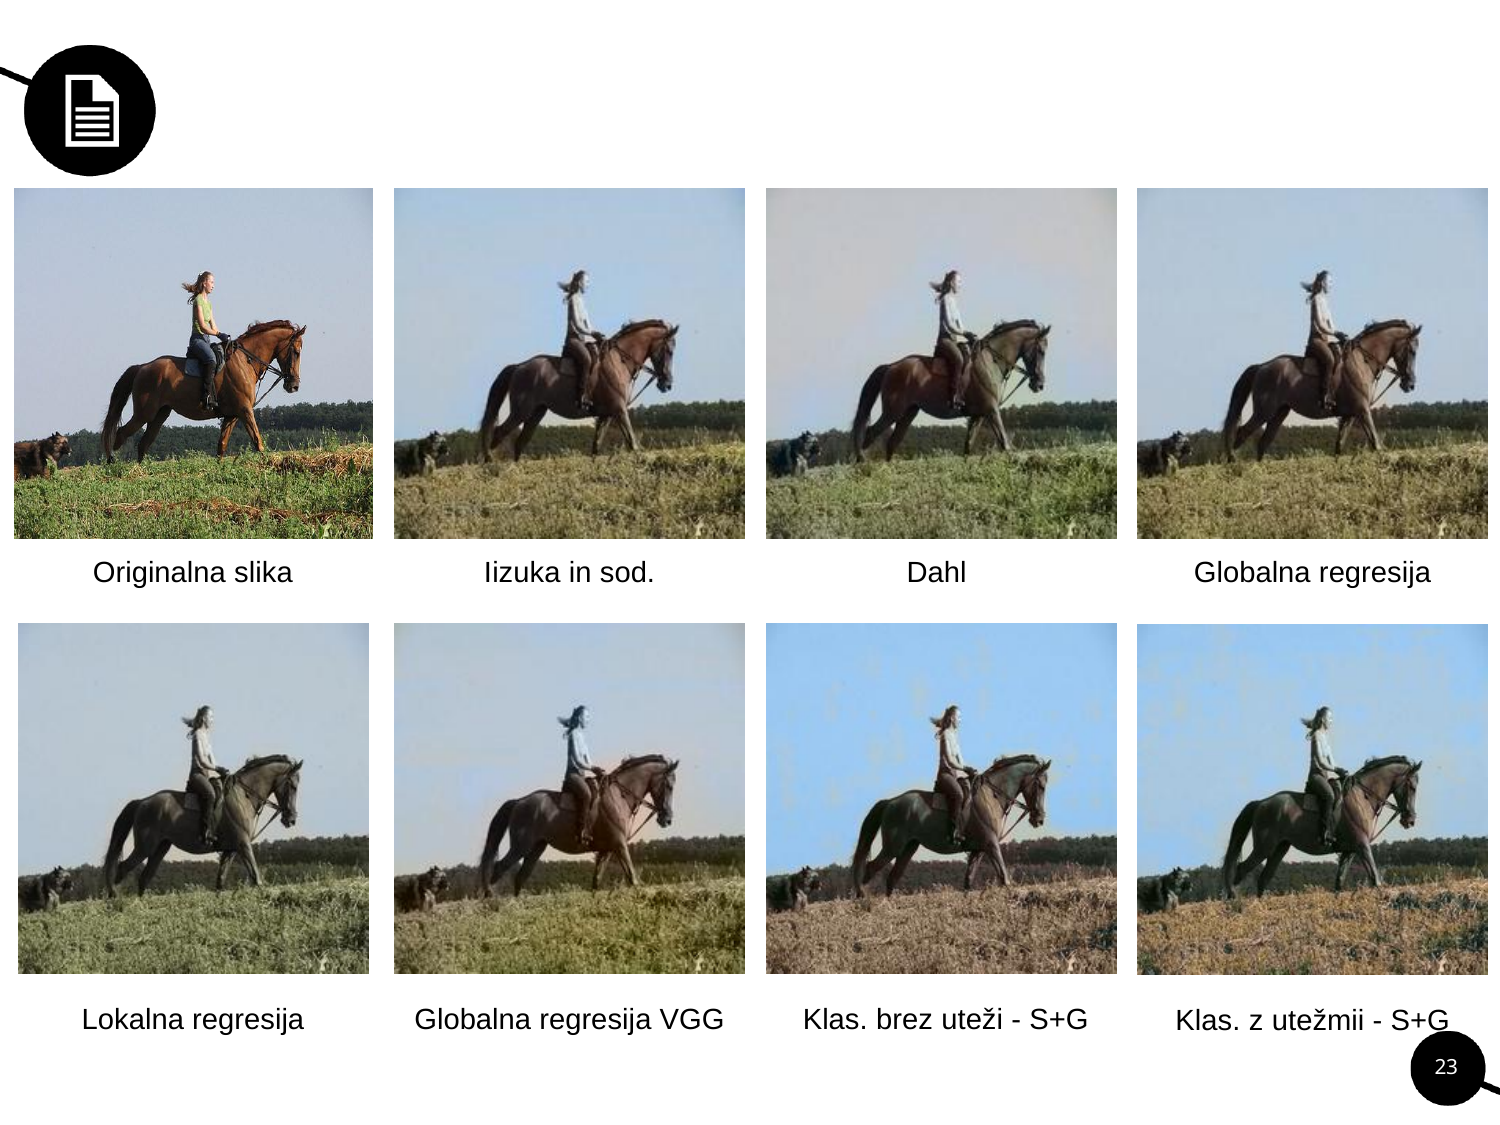

Iizuka in sod.
Dahl
Originalna slika
Globalna regresija
Lokalna regresija
Globalna regresija VGG
Klas. brez uteži - S+G
Klas. z utežmii - S+G
23